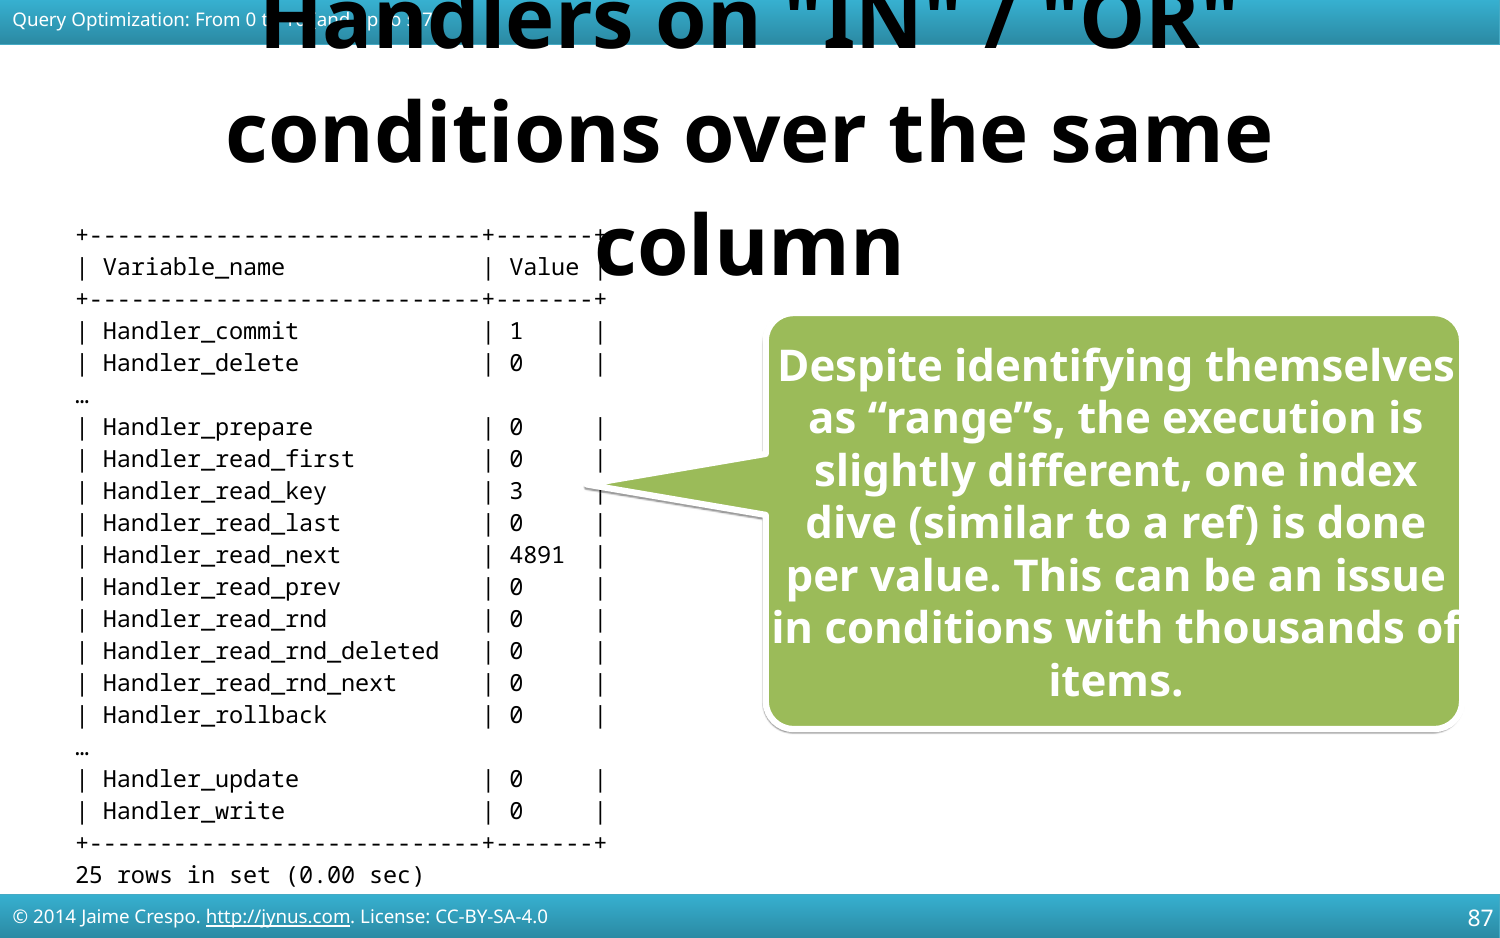

# Handlers on "IN" / "OR" conditions over the same column
+----------------------------+-------+
| Variable_name | Value |
+----------------------------+-------+
| Handler_commit | 1 |
| Handler_delete | 0 |
…
| Handler_prepare | 0 |
| Handler_read_first | 0 |
| Handler_read_key | 3 |
| Handler_read_last | 0 |
| Handler_read_next | 4891 |
| Handler_read_prev | 0 |
| Handler_read_rnd | 0 |
| Handler_read_rnd_deleted | 0 |
| Handler_read_rnd_next | 0 |
| Handler_rollback | 0 |
…
| Handler_update | 0 |
| Handler_write | 0 |
+----------------------------+-------+
25 rows in set (0.00 sec)
Despite identifying themselves as “range”s, the execution is slightly different, one index dive (similar to a ref) is done per value. This can be an issue in conditions with thousands of items.